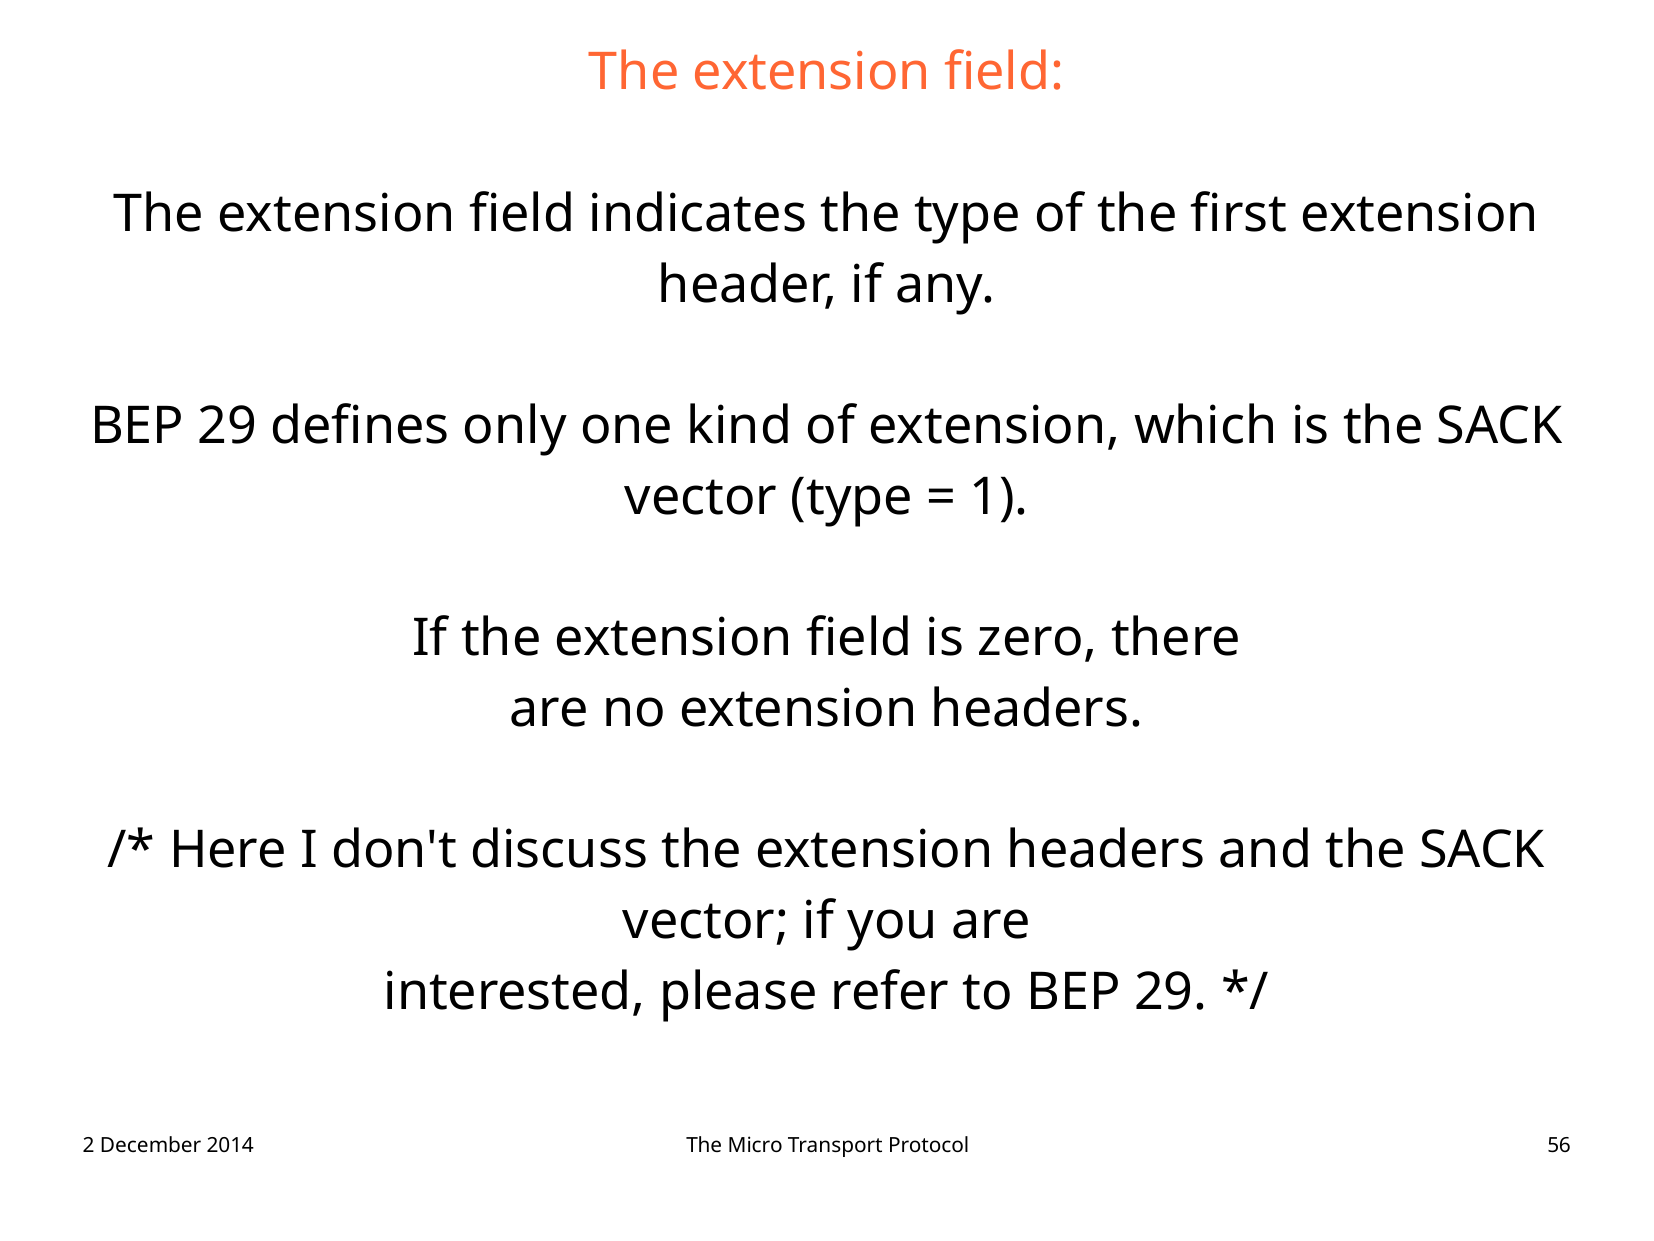

# The extension field:
The extension field indicates the type of the first extension header, if any.
BEP 29 defines only one kind of extension, which is the SACK vector (type = 1).
If the extension field is zero, there
are no extension headers.
/* Here I don't discuss the extension headers and the SACK vector; if you are
interested, please refer to BEP 29. */
2 December 2014
The Micro Transport Protocol
56